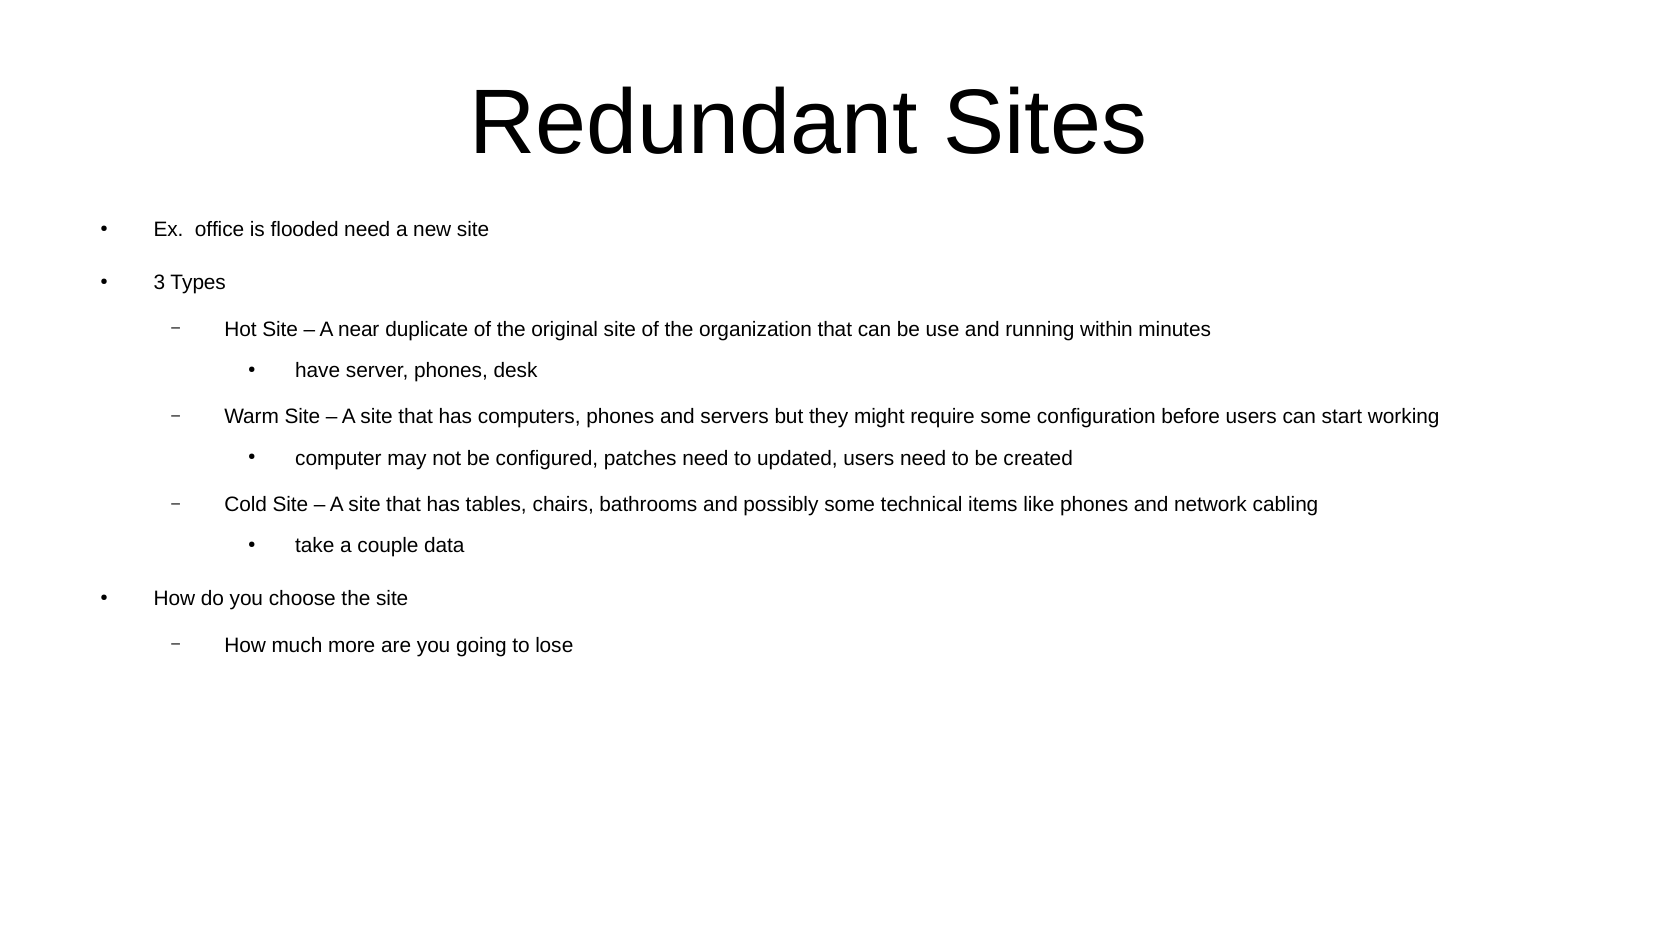

# Redundant Sites
Ex. office is flooded need a new site
3 Types
Hot Site – A near duplicate of the original site of the organization that can be use and running within minutes
have server, phones, desk
Warm Site – A site that has computers, phones and servers but they might require some configuration before users can start working
computer may not be configured, patches need to updated, users need to be created
Cold Site – A site that has tables, chairs, bathrooms and possibly some technical items like phones and network cabling
take a couple data
How do you choose the site
How much more are you going to lose